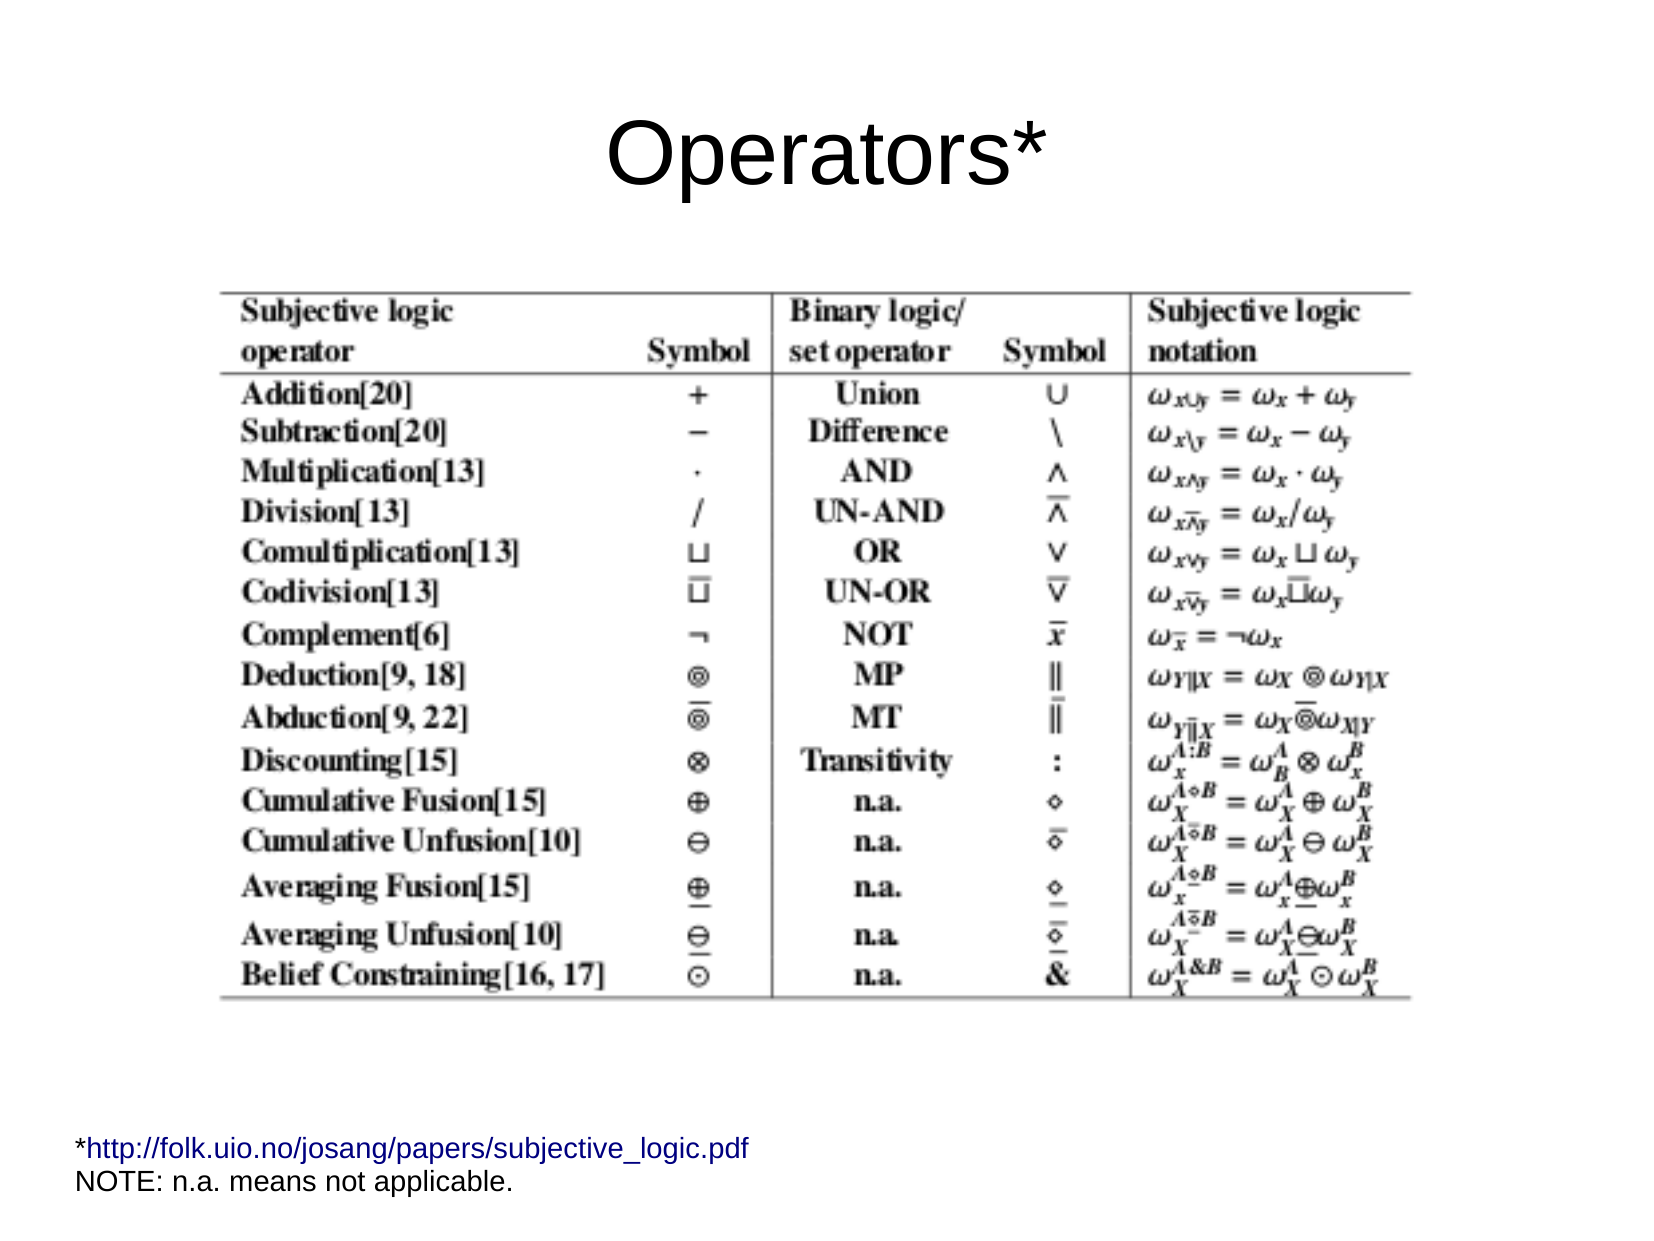

# Operators*
*http://folk.uio.no/josang/papers/subjective_logic.pdf
NOTE: n.a. means not applicable.